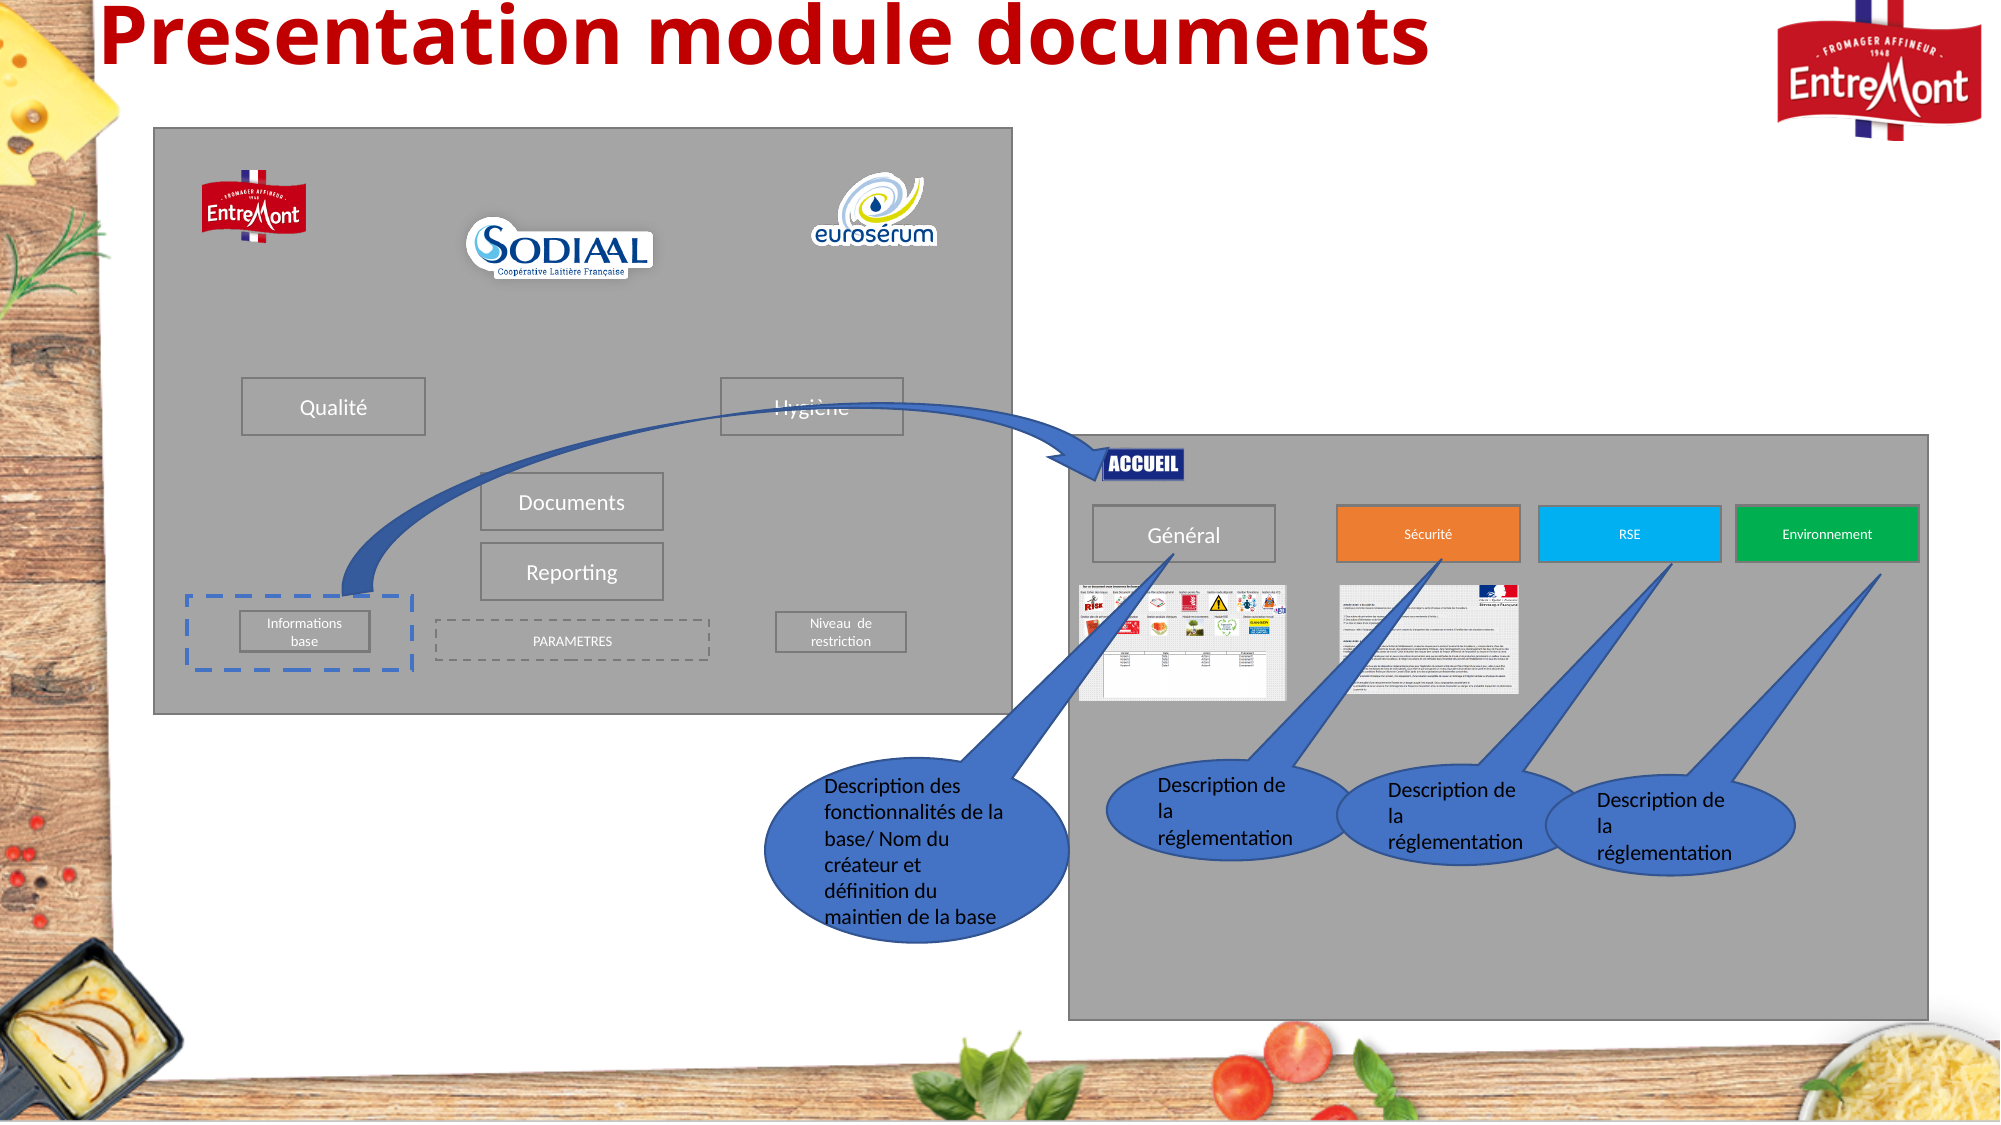

Presentation module documents
Qualité
Hygiène
Documents
Général
Sécurité
Environnement
RSE
Reporting
Informations base
Niveau de restriction
PARAMETRES
Description des fonctionnalités de la base/ Nom du créateur et définition du maintien de la base
Description de la réglementation
Description de la réglementation
Description de la réglementation